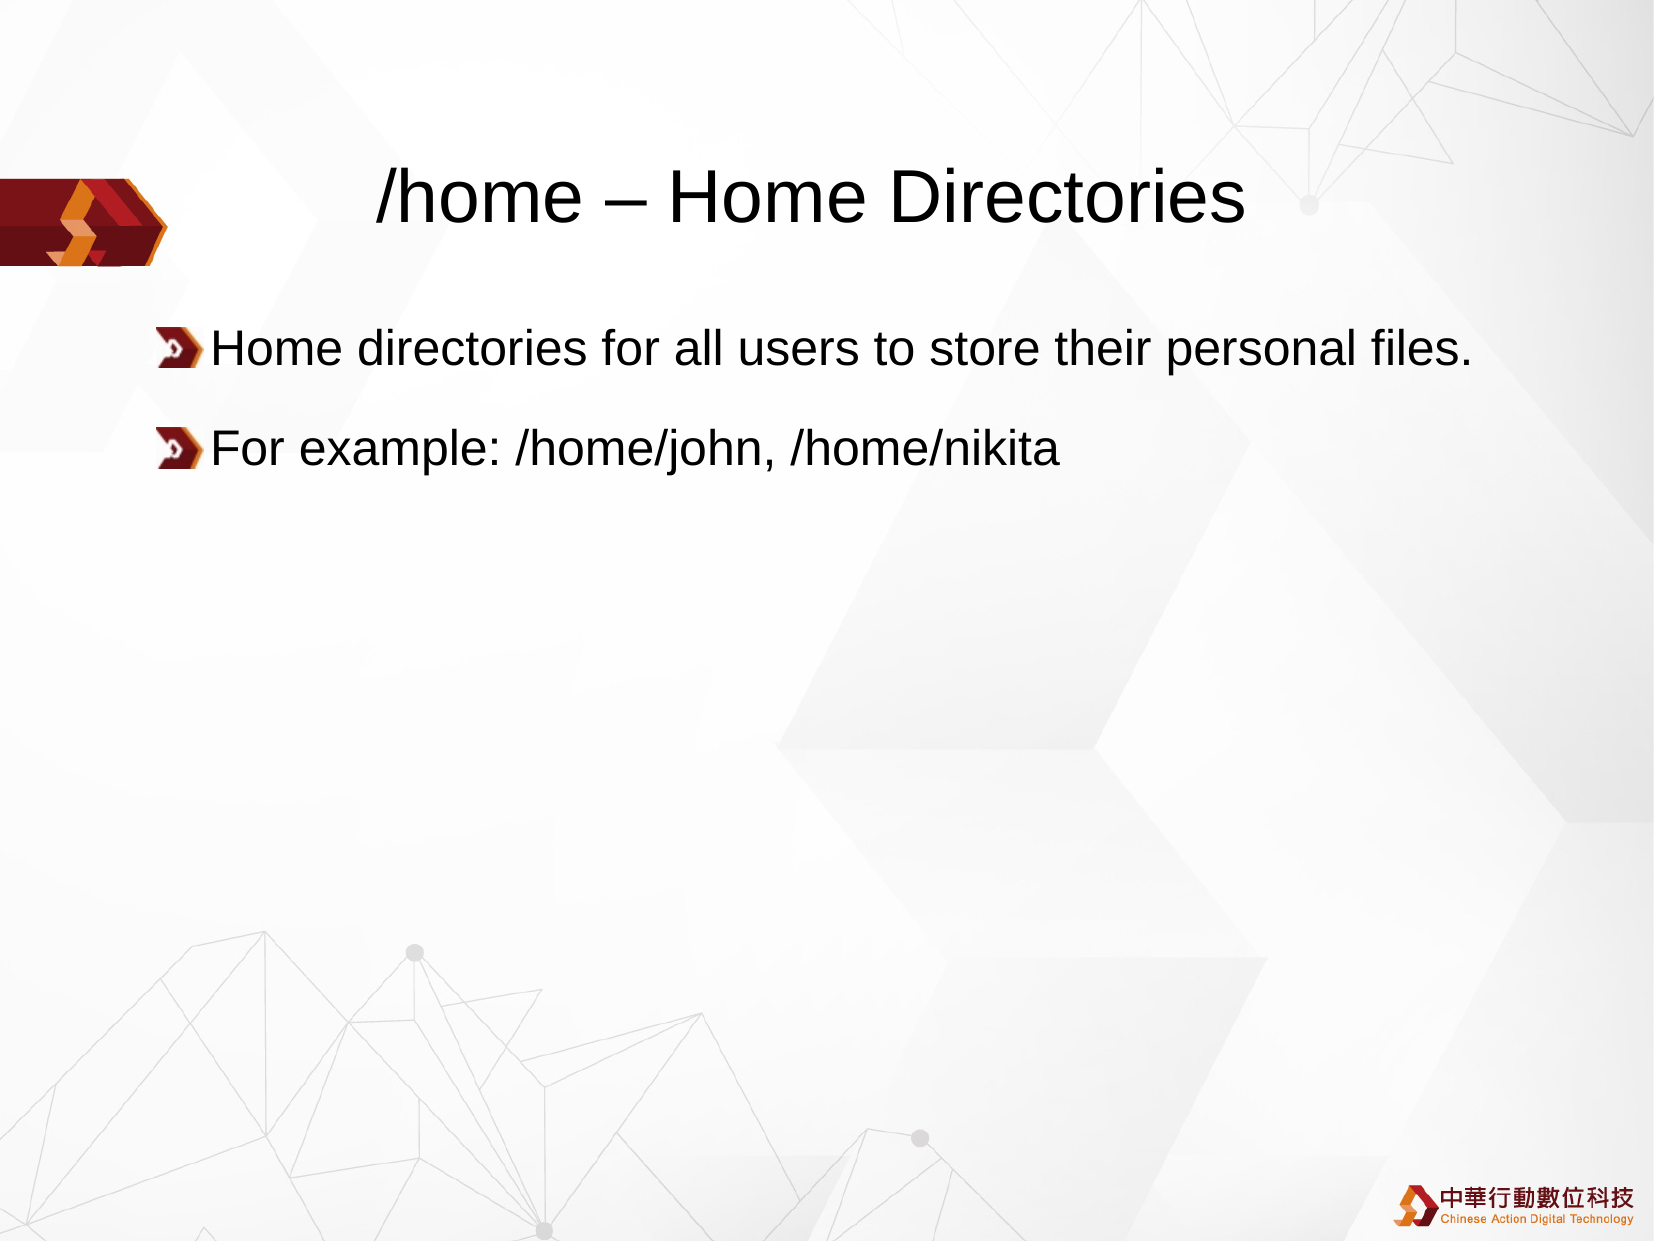

# /home – Home Directories
Home directories for all users to store their personal files.
For example: /home/john, /home/nikita